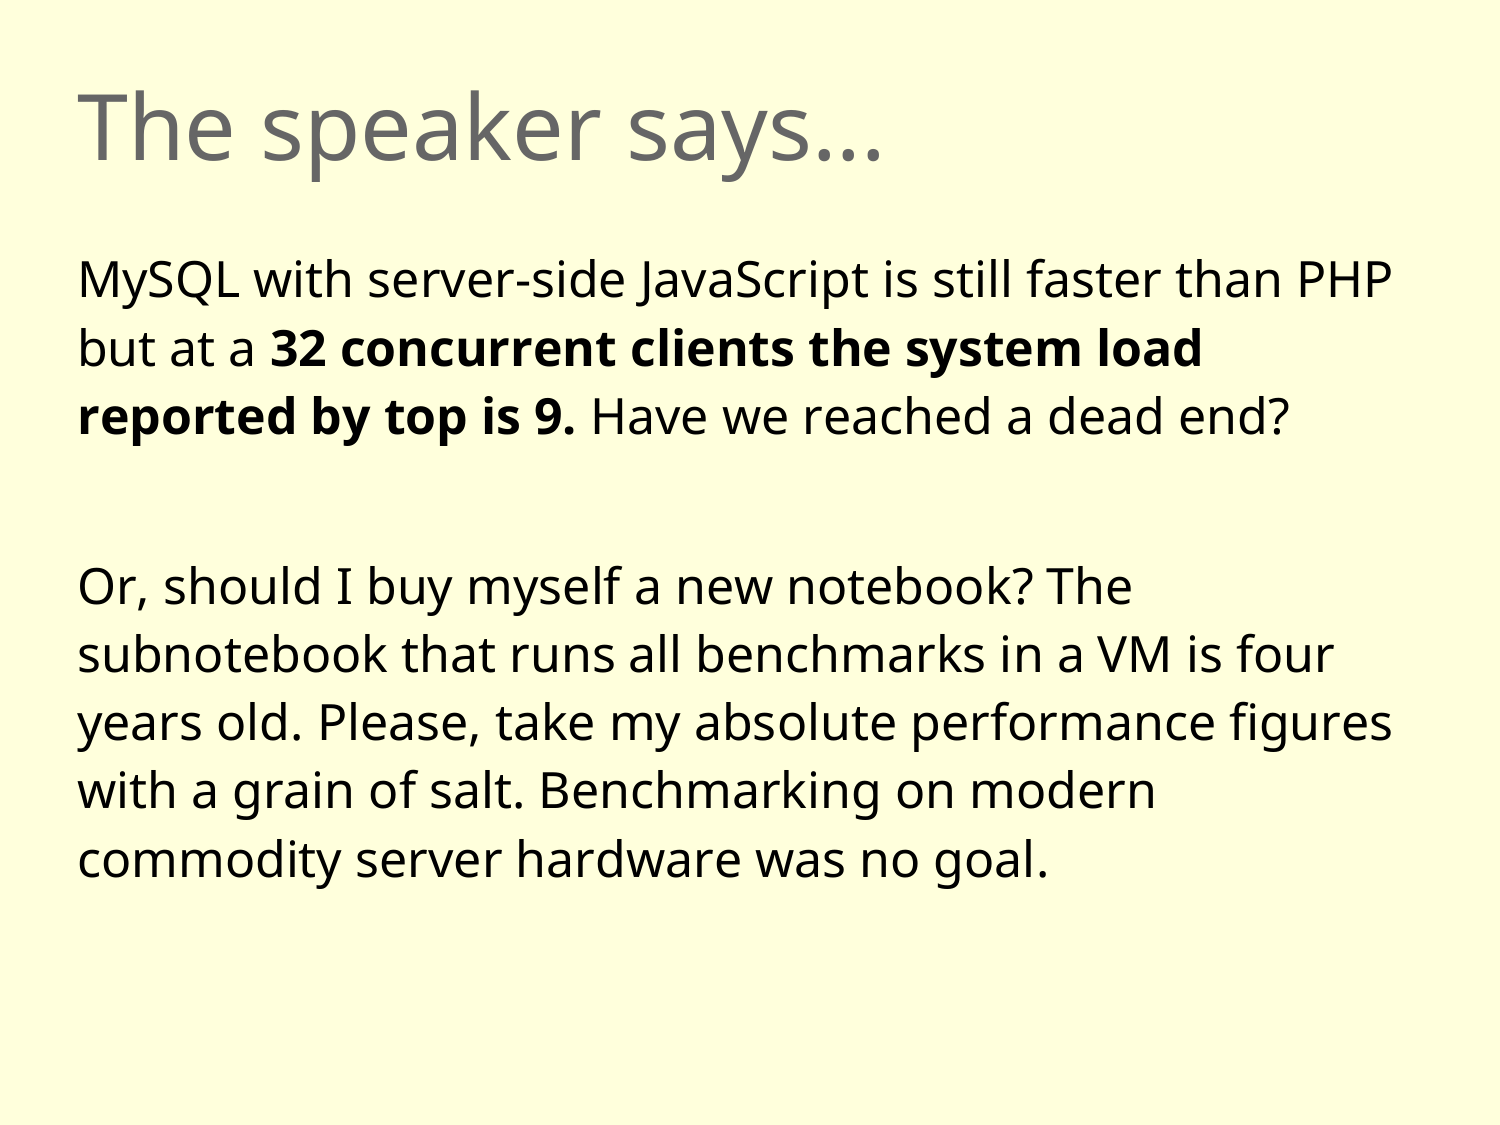

# The speaker says...
MySQL with server-side JavaScript is still faster than PHP but at a 32 concurrent clients the system load reported by top is 9. Have we reached a dead end?
Or, should I buy myself a new notebook? The subnotebook that runs all benchmarks in a VM is four years old. Please, take my absolute performance figures with a grain of salt. Benchmarking on modern commodity server hardware was no goal.